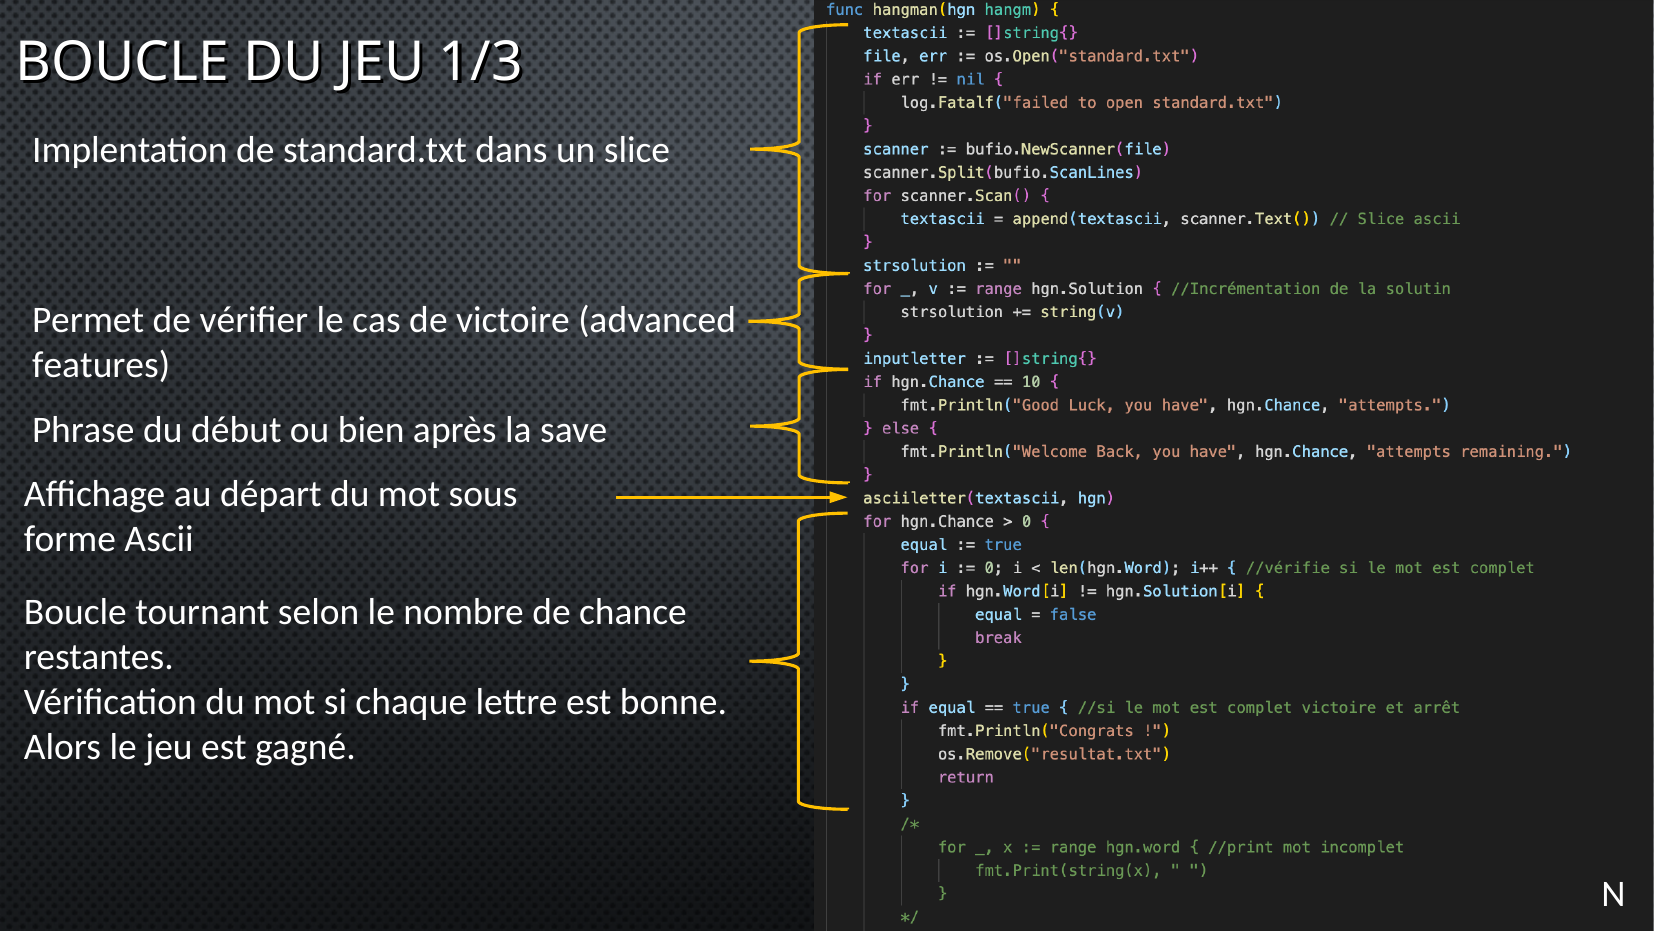

# Boucle du jeu 1/3
Implentation de standard.txt dans un slice
Permet de vérifier le cas de victoire (advanced features)
Phrase du début ou bien après la save
Affichage au départ du mot sous forme Ascii
Boucle tournant selon le nombre de chance restantes.
Vérification du mot si chaque lettre est bonne.
Alors le jeu est gagné.
N